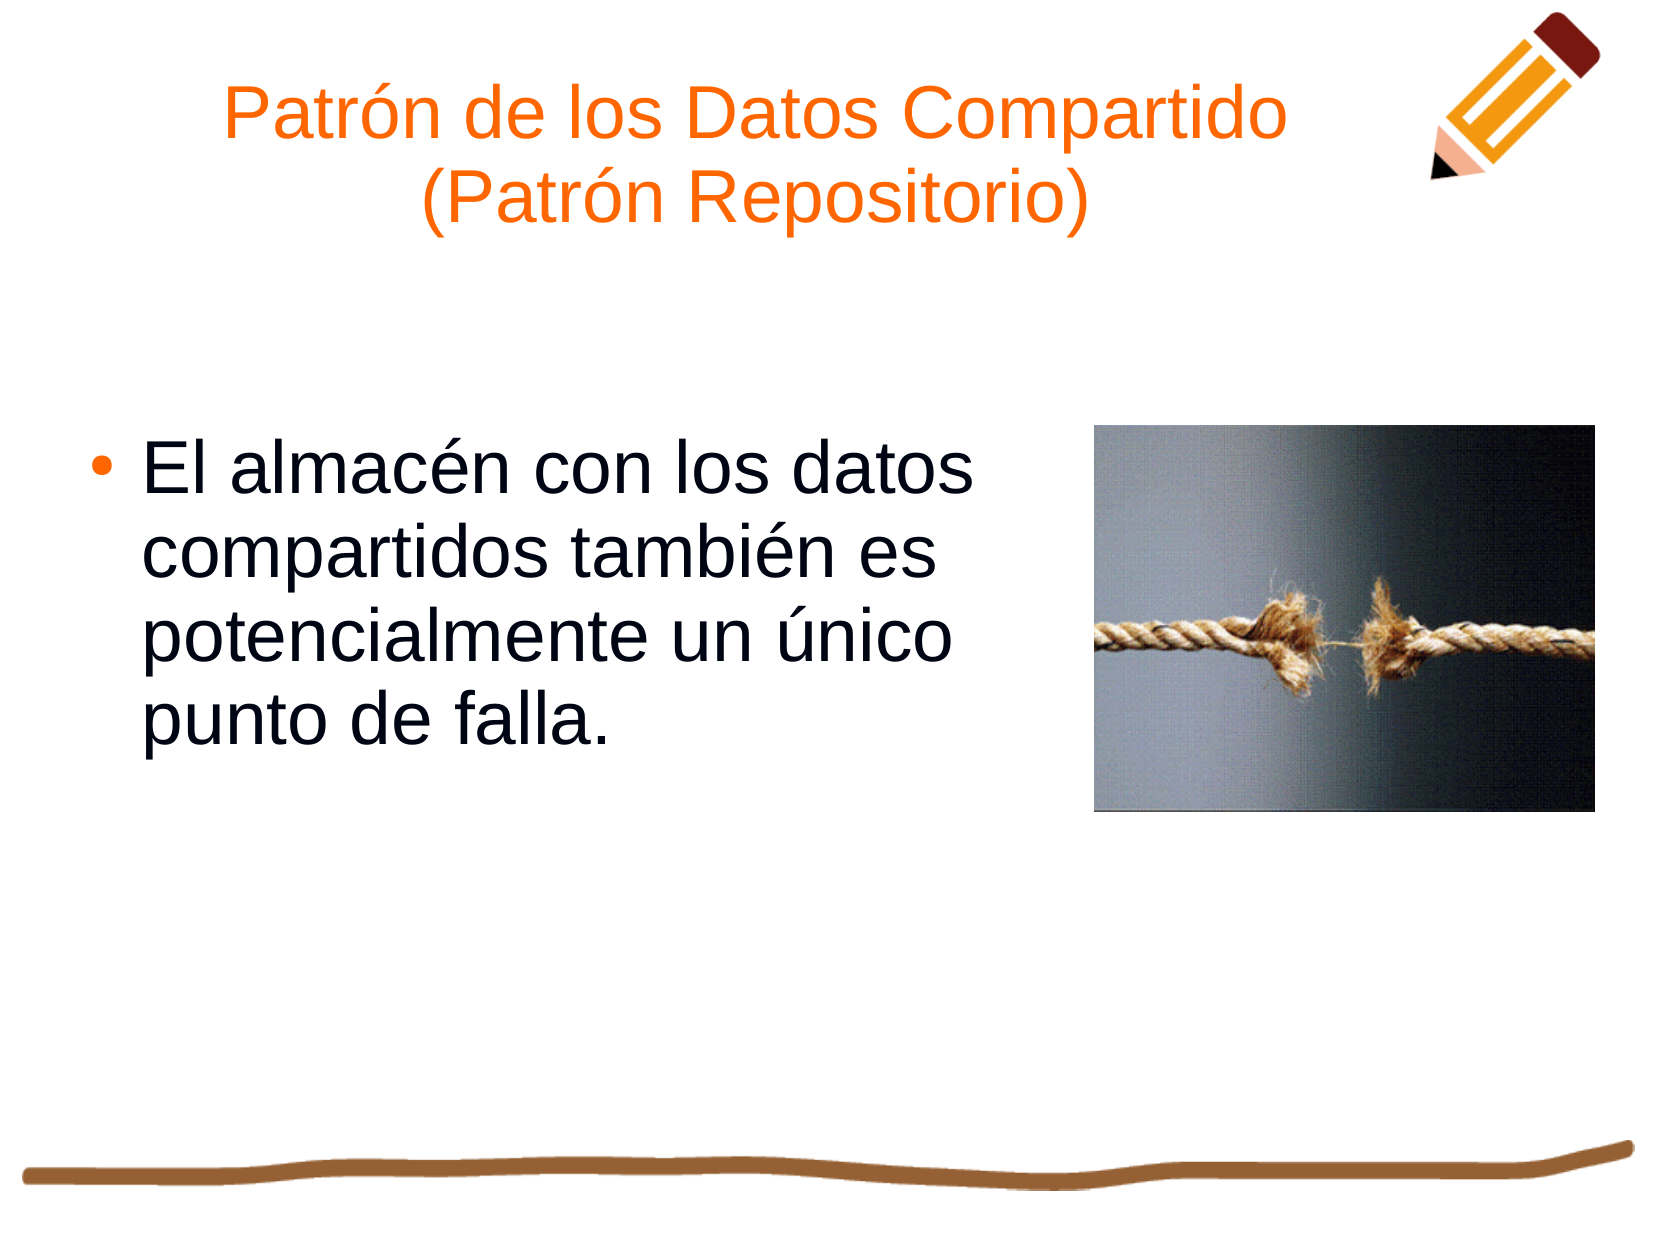

# Patrón de los Datos Compartido (Patrón Repositorio)
El almacén con los datos compartidos también es potencialmente un único punto de falla.